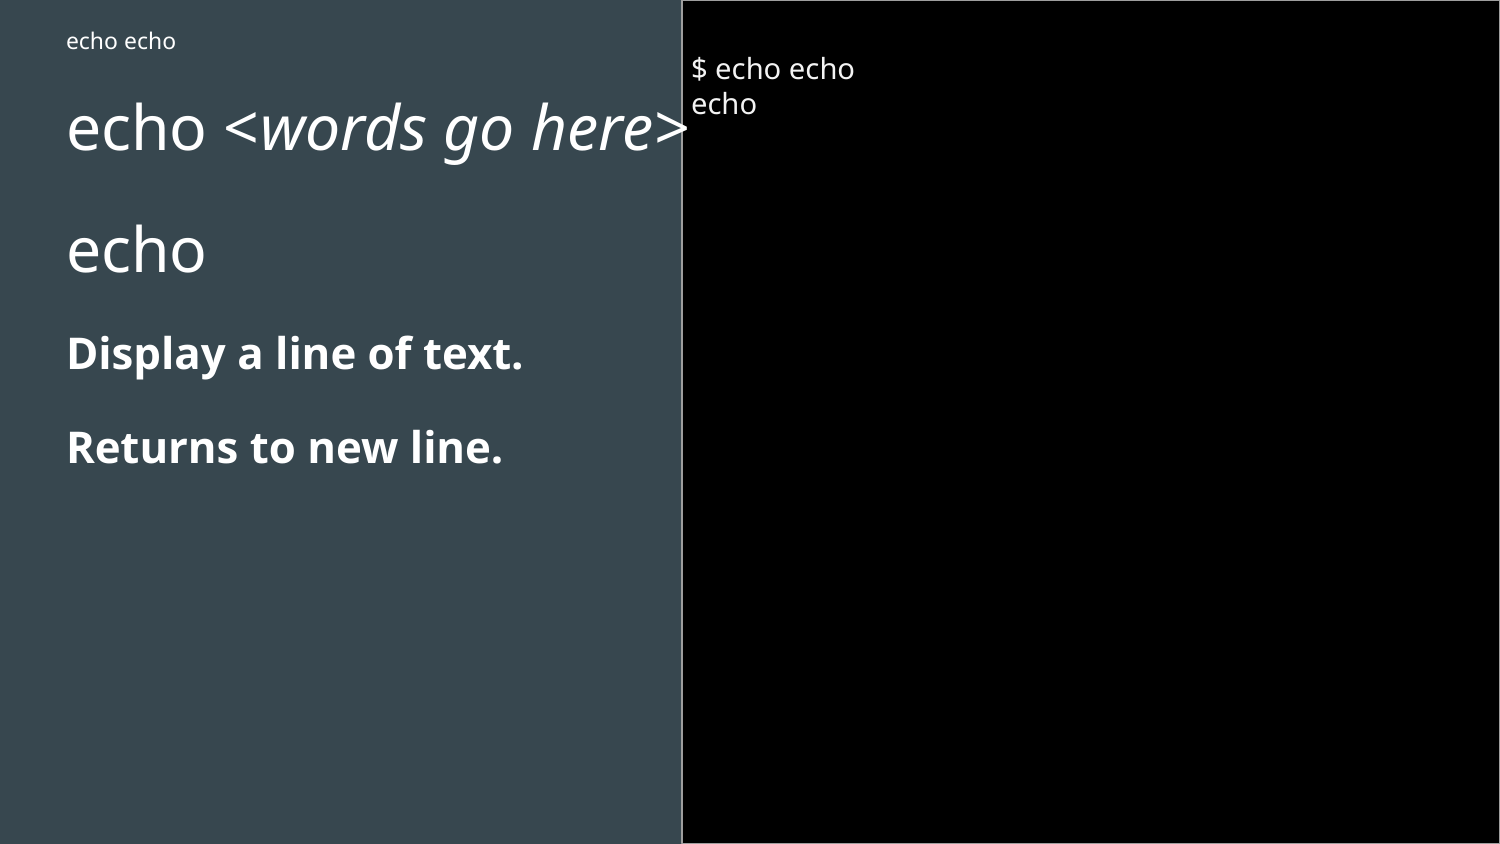

$ echo echo
echo
echo echo
# echo <words go here>
echo
Display a line of text.
Returns to new line.